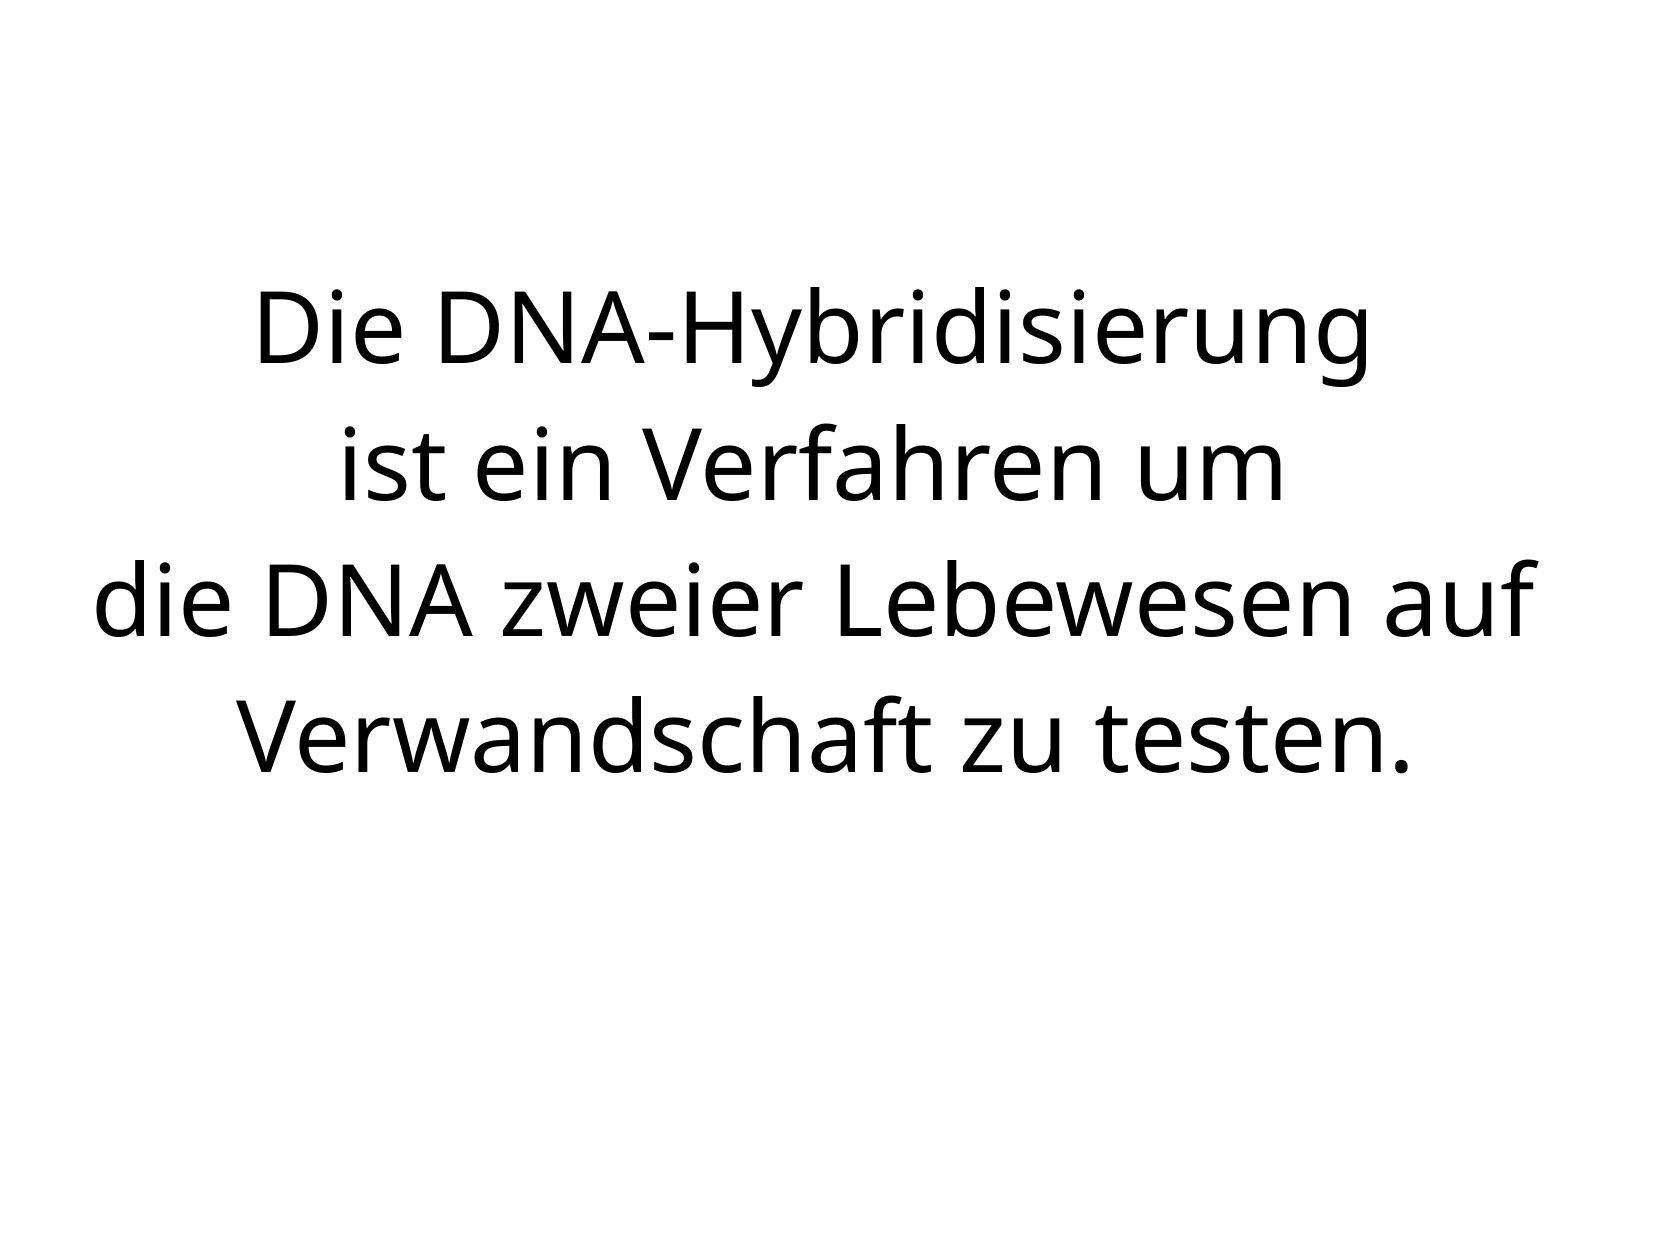

# Die DNA-Hybridisierung
ist ein Verfahren um
die DNA zweier Lebewesen auf
Verwandschaft zu testen.